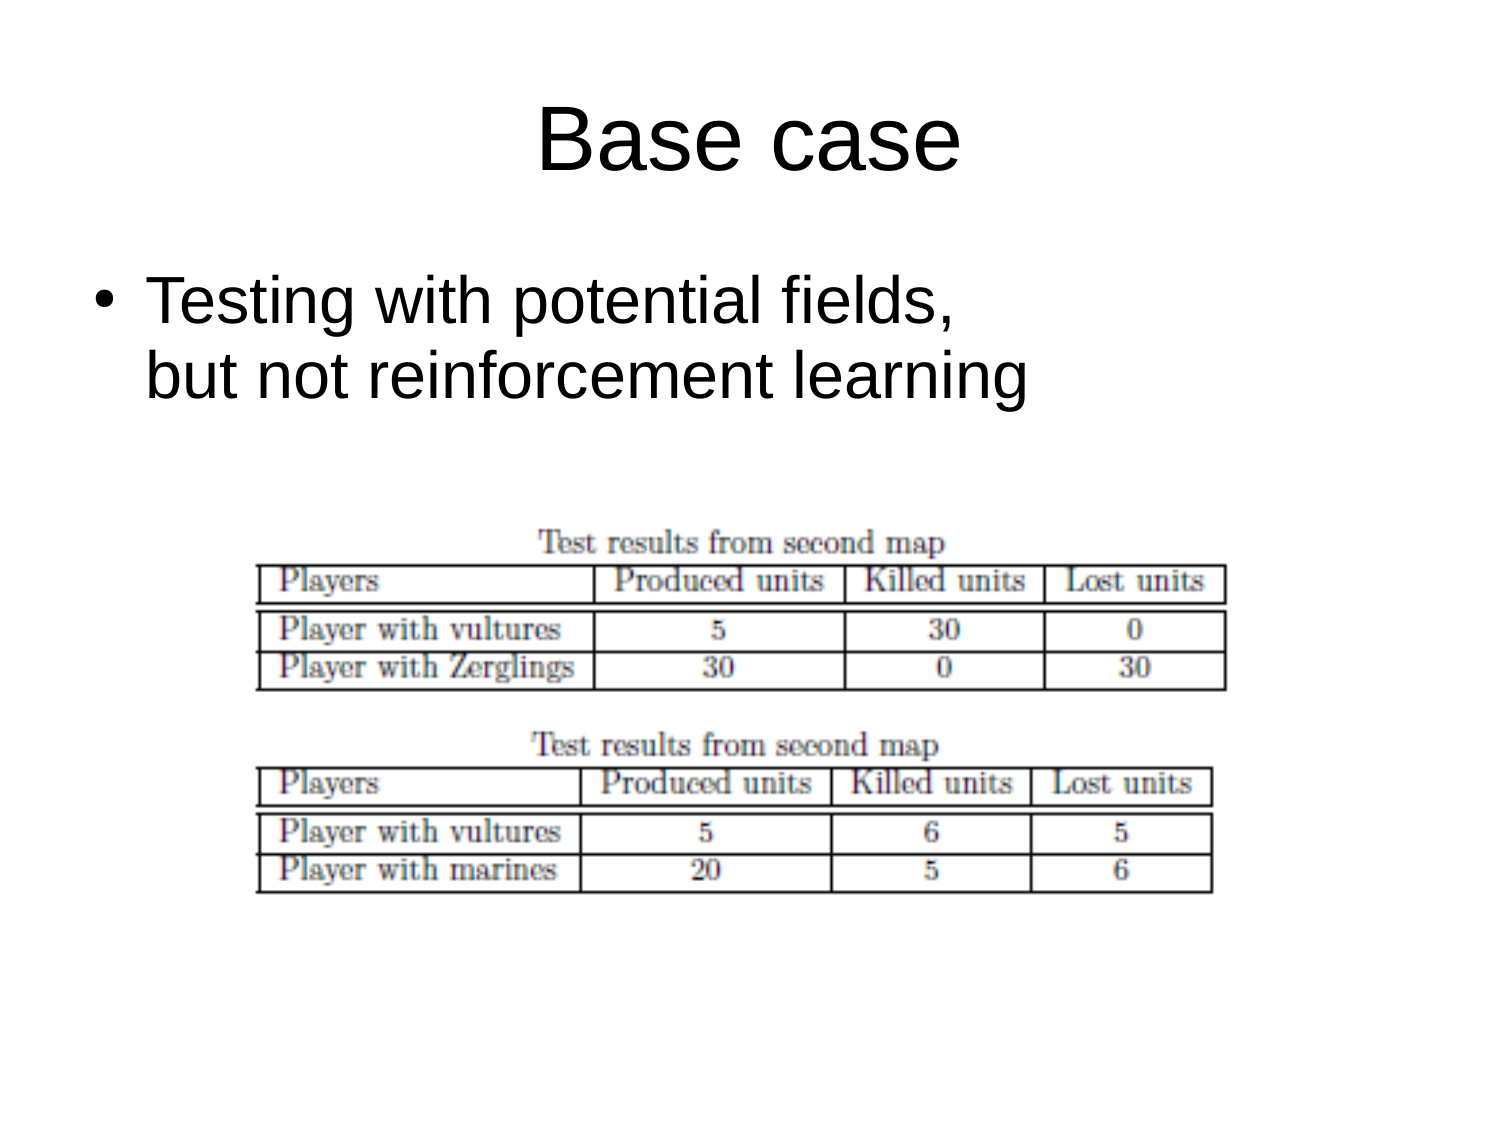

# Base case
Testing with potential fields,
but not reinforcement learning